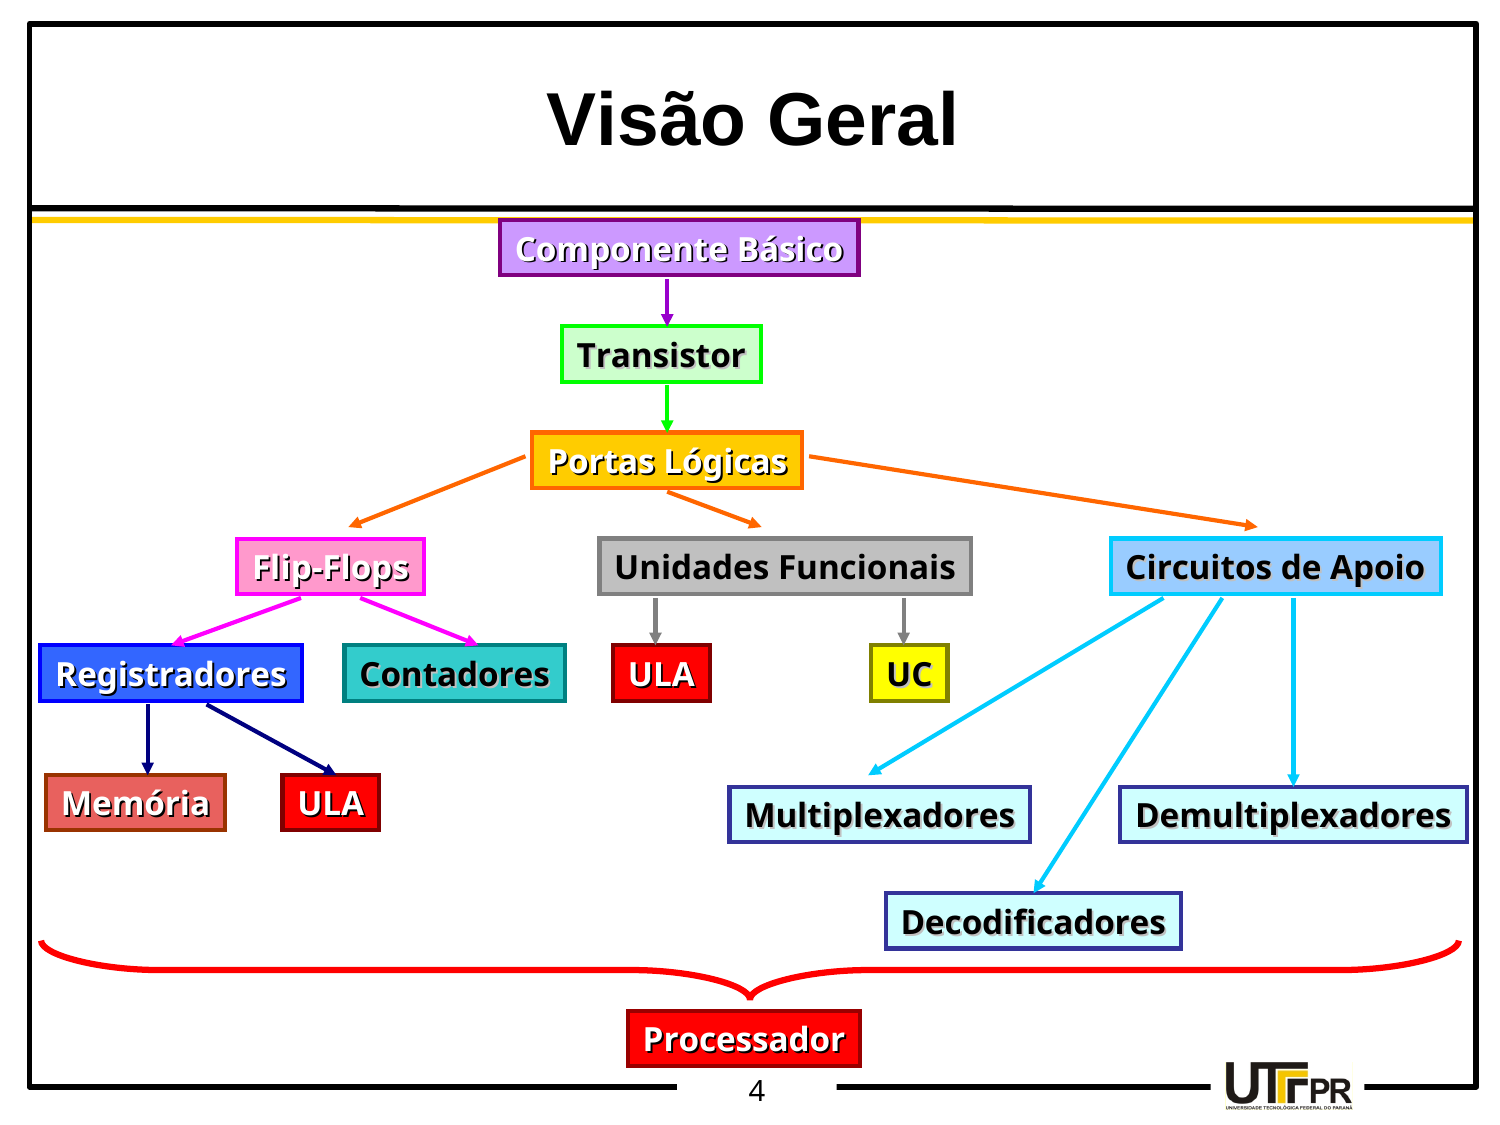

# Visão Geral
Componente Básico
Transistor
Portas Lógicas
Unidades Funcionais
Circuitos de Apoio
Flip-Flops
Registradores
Contadores
ULA
UC
Memória
ULA
Multiplexadores
Demultiplexadores
Decodificadores
Processador